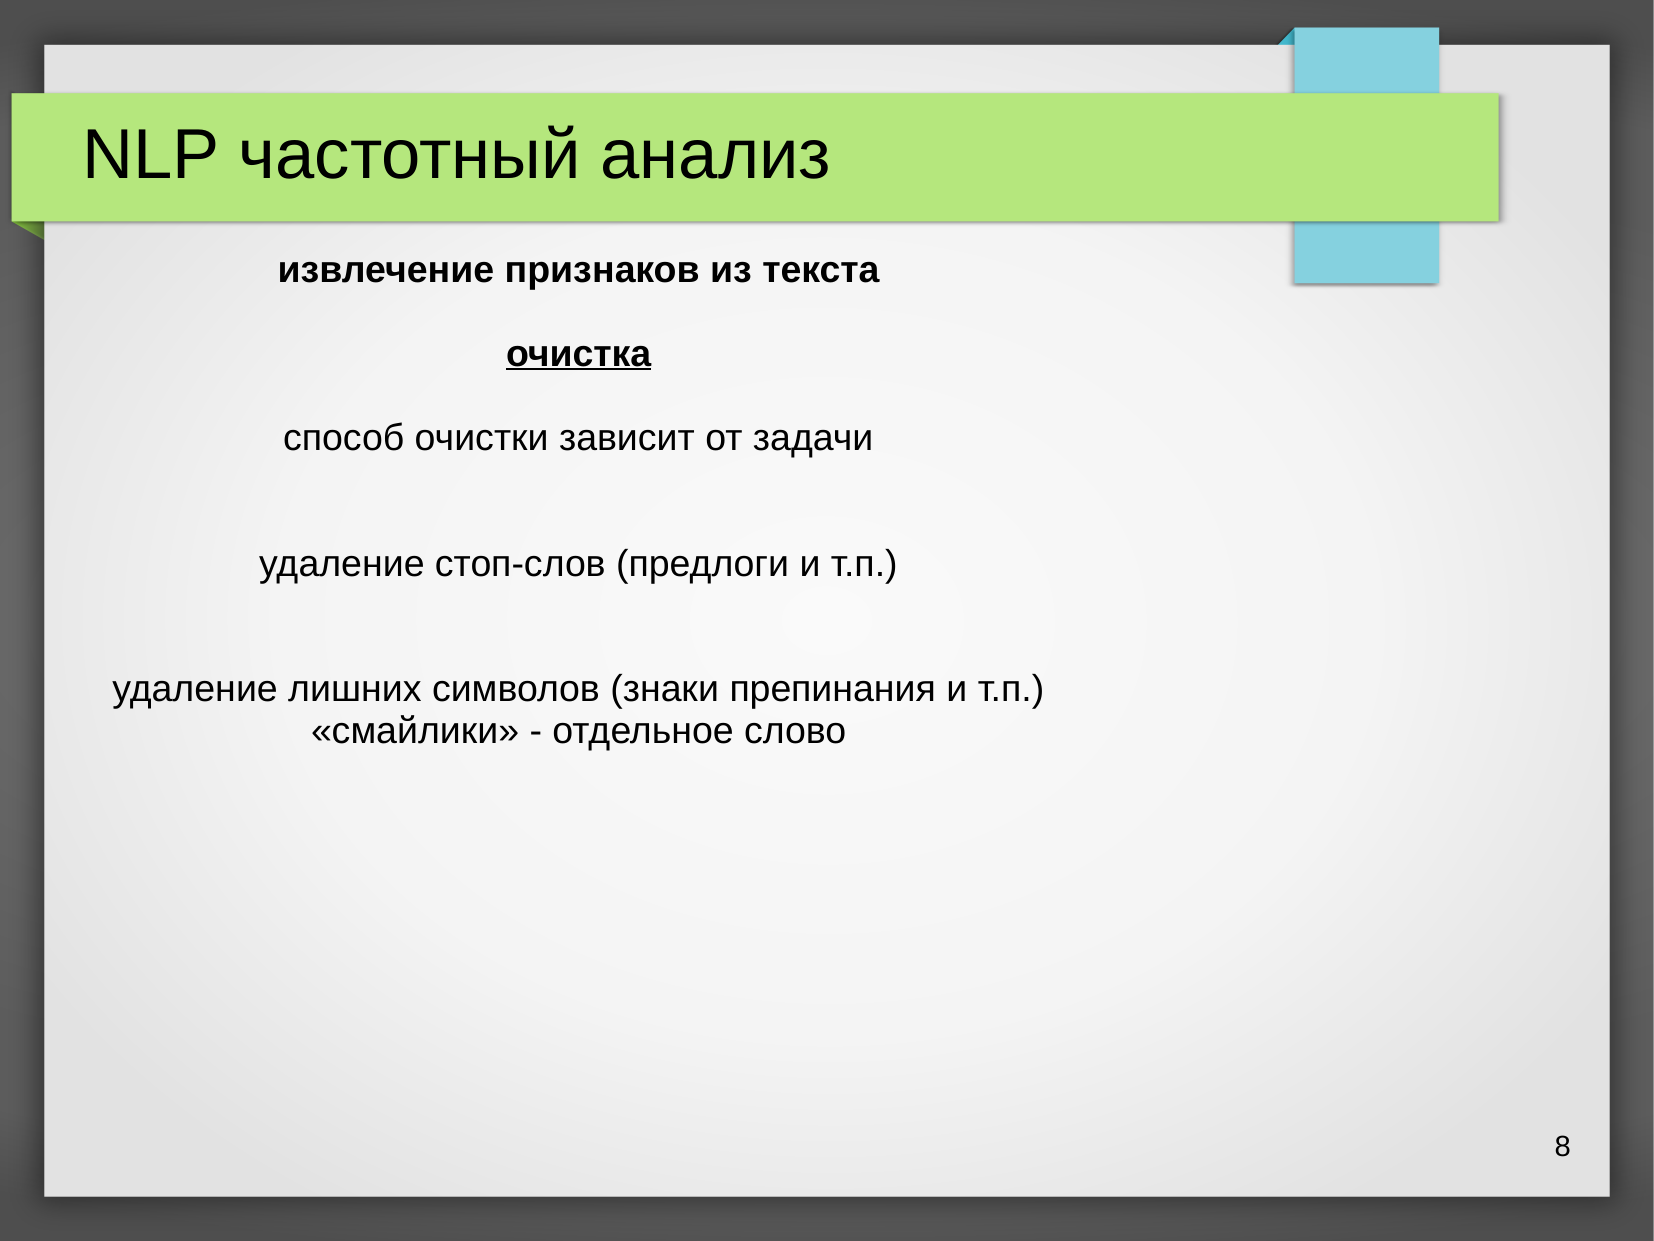

# NLP частотный анализ
извлечение признаков из текста
очистка
способ очистки зависит от задачи
удаление стоп-слов (предлоги и т.п.)
удаление лишних символов (знаки препинания и т.п.)
«смайлики» - отдельное слово
8